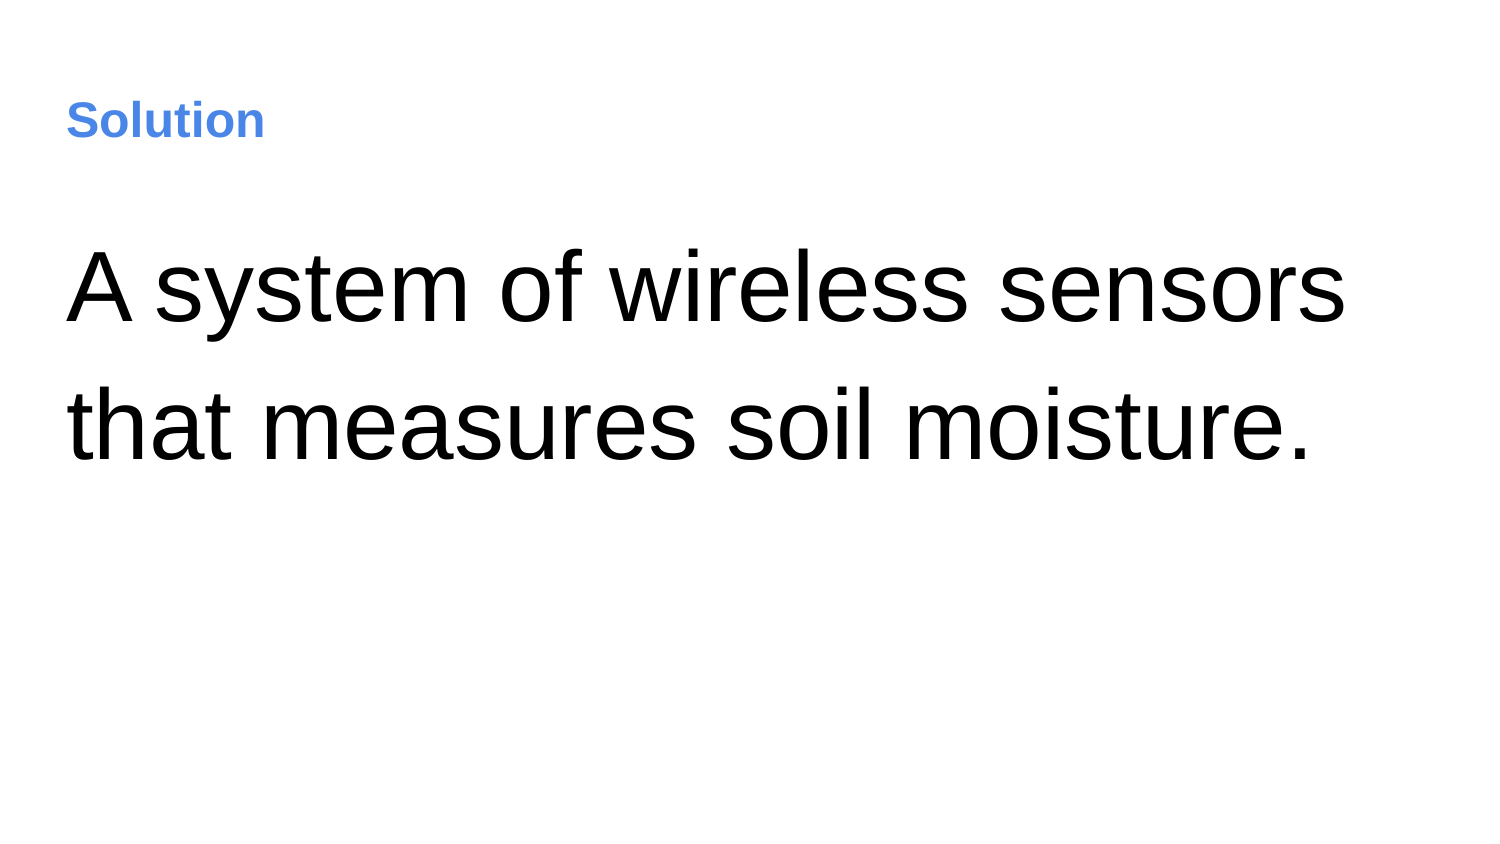

# Solution
A system of wireless sensors that measures soil moisture.